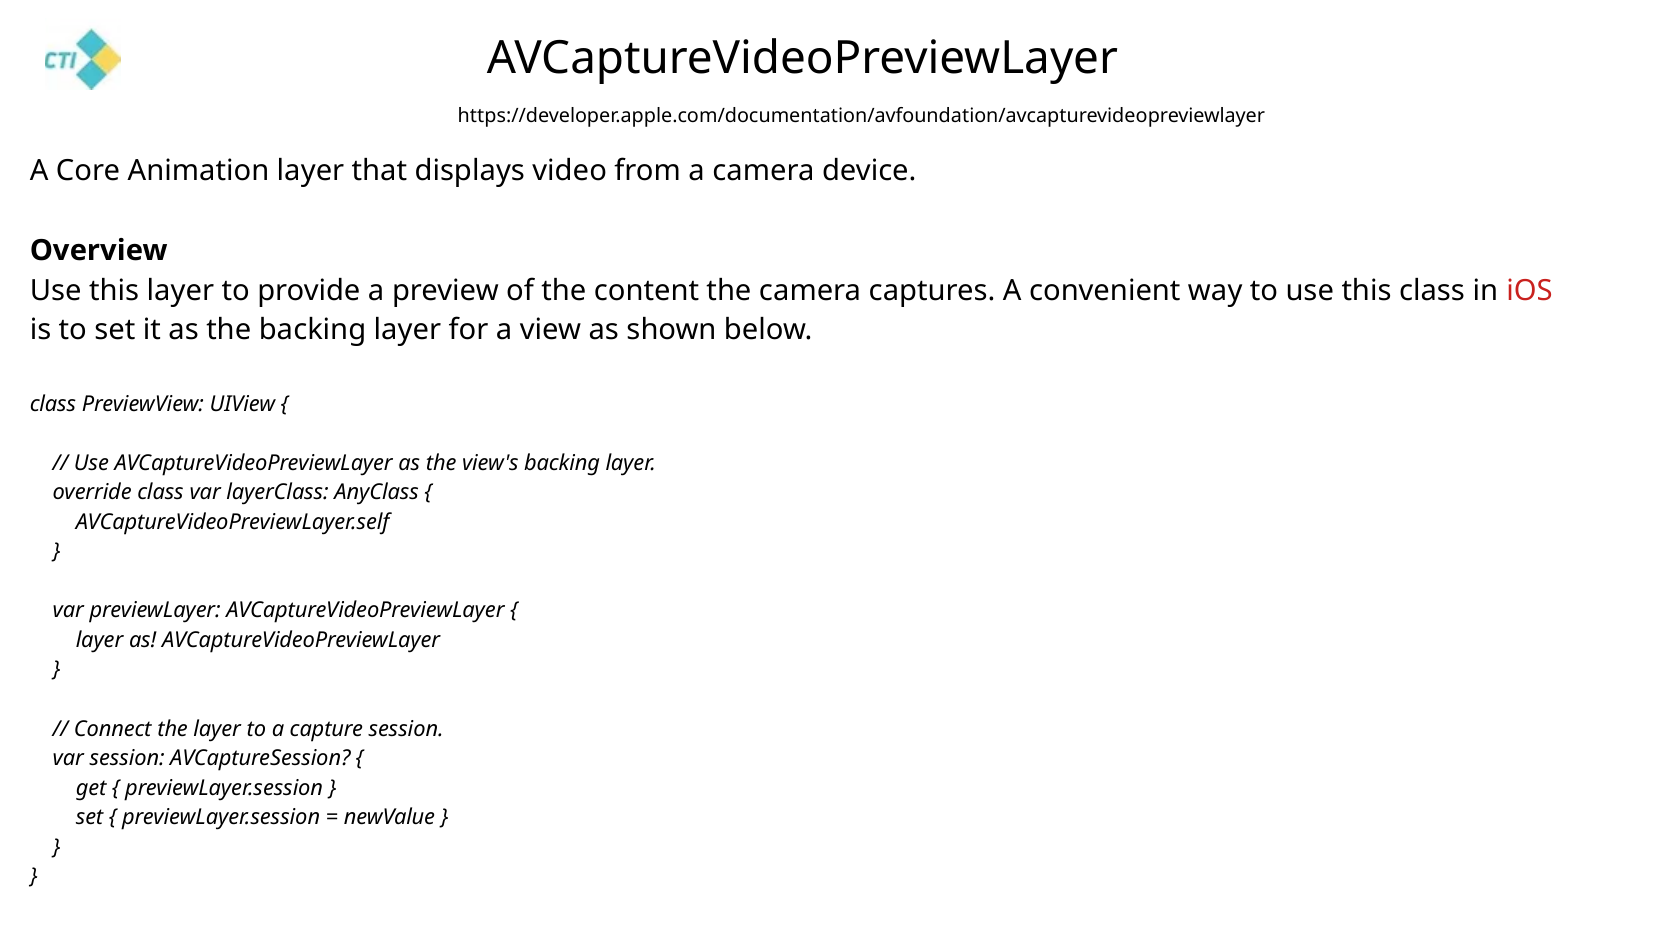

AVCaptureVideoPreviewLayer
https://developer.apple.com/documentation/avfoundation/avcapturevideopreviewlayer
A Core Animation layer that displays video from a camera device.
Overview
Use this layer to provide a preview of the content the camera captures. A convenient way to use this class in iOS is to set it as the backing layer for a view as shown below.
class PreviewView: UIView {
 // Use AVCaptureVideoPreviewLayer as the view's backing layer.
 override class var layerClass: AnyClass {
 AVCaptureVideoPreviewLayer.self
 }
 var previewLayer: AVCaptureVideoPreviewLayer {
 layer as! AVCaptureVideoPreviewLayer
 }
 // Connect the layer to a capture session.
 var session: AVCaptureSession? {
 get { previewLayer.session }
 set { previewLayer.session = newValue }
 }
}